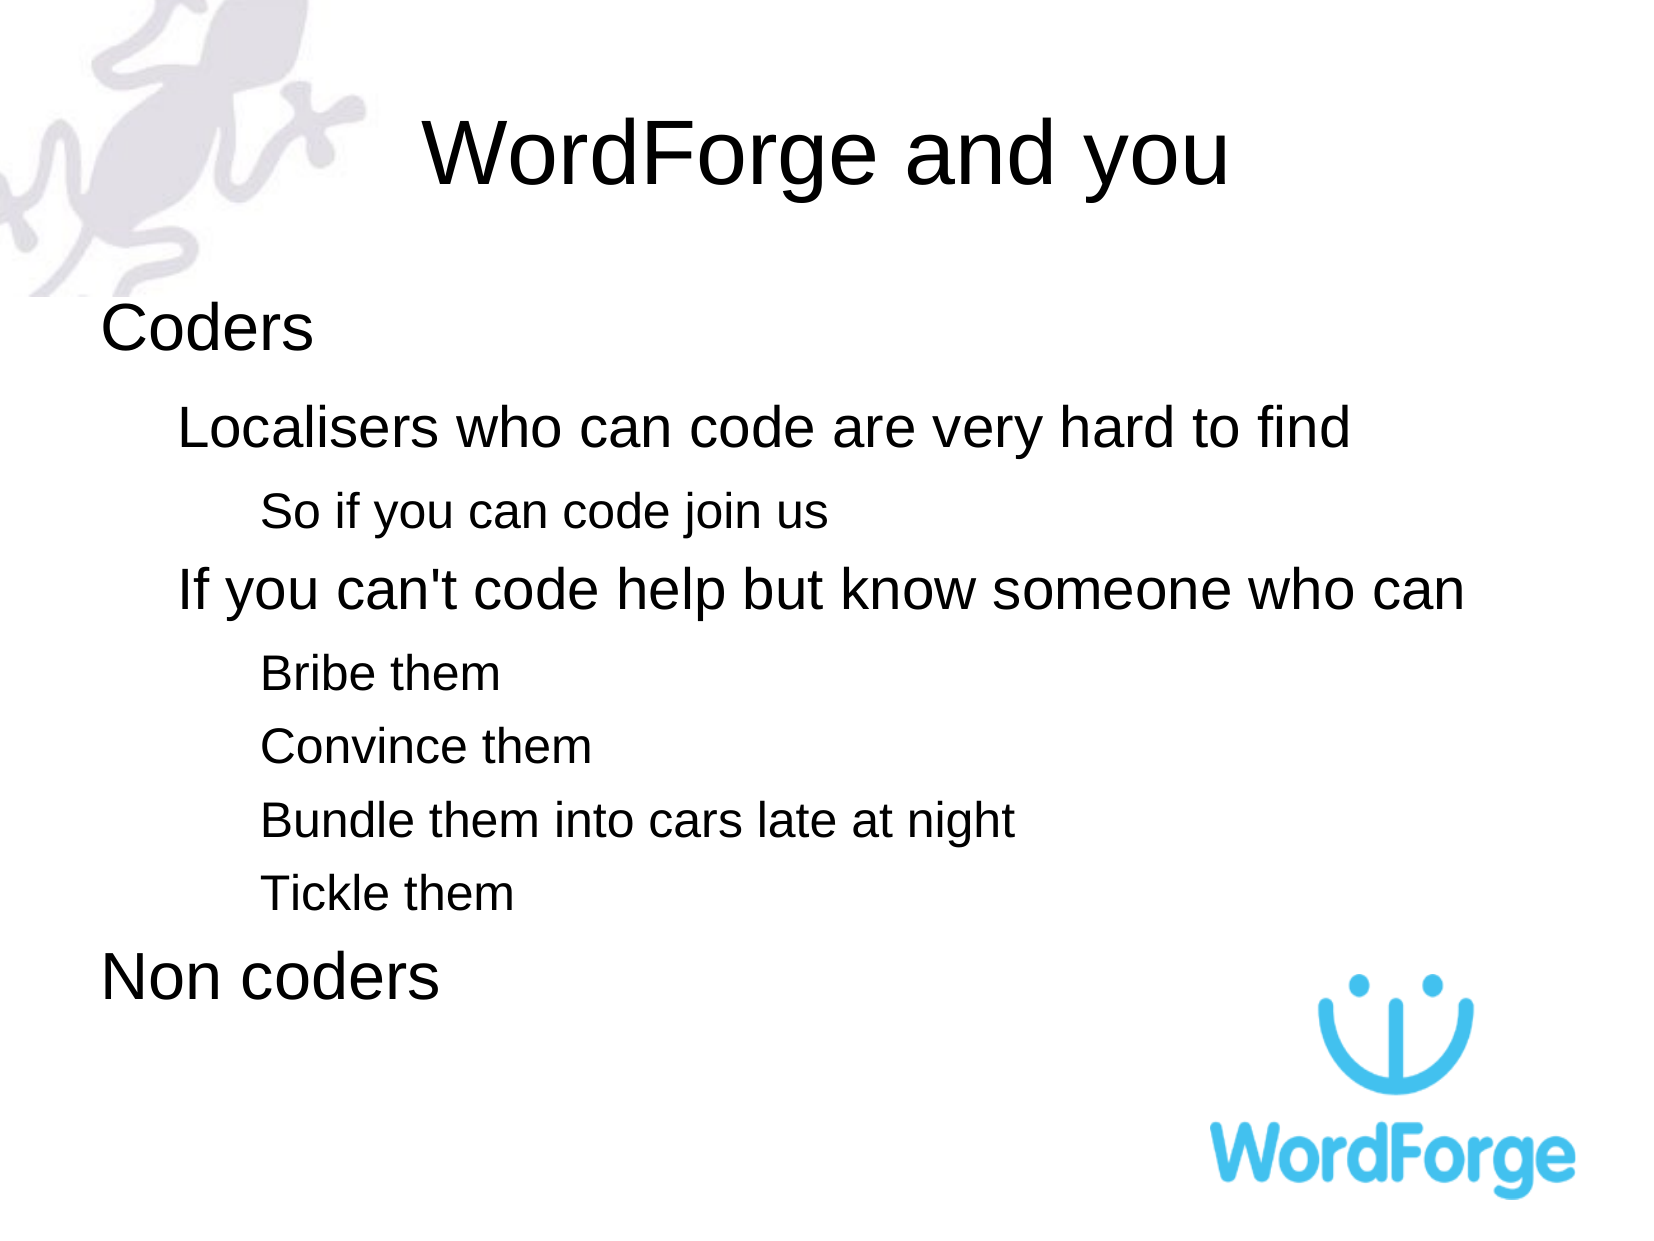

# WordForge and you
Coders
Localisers who can code are very hard to find
So if you can code join us
If you can't code help but know someone who can
Bribe them
Convince them
Bundle them into cars late at night
Tickle them
Non coders